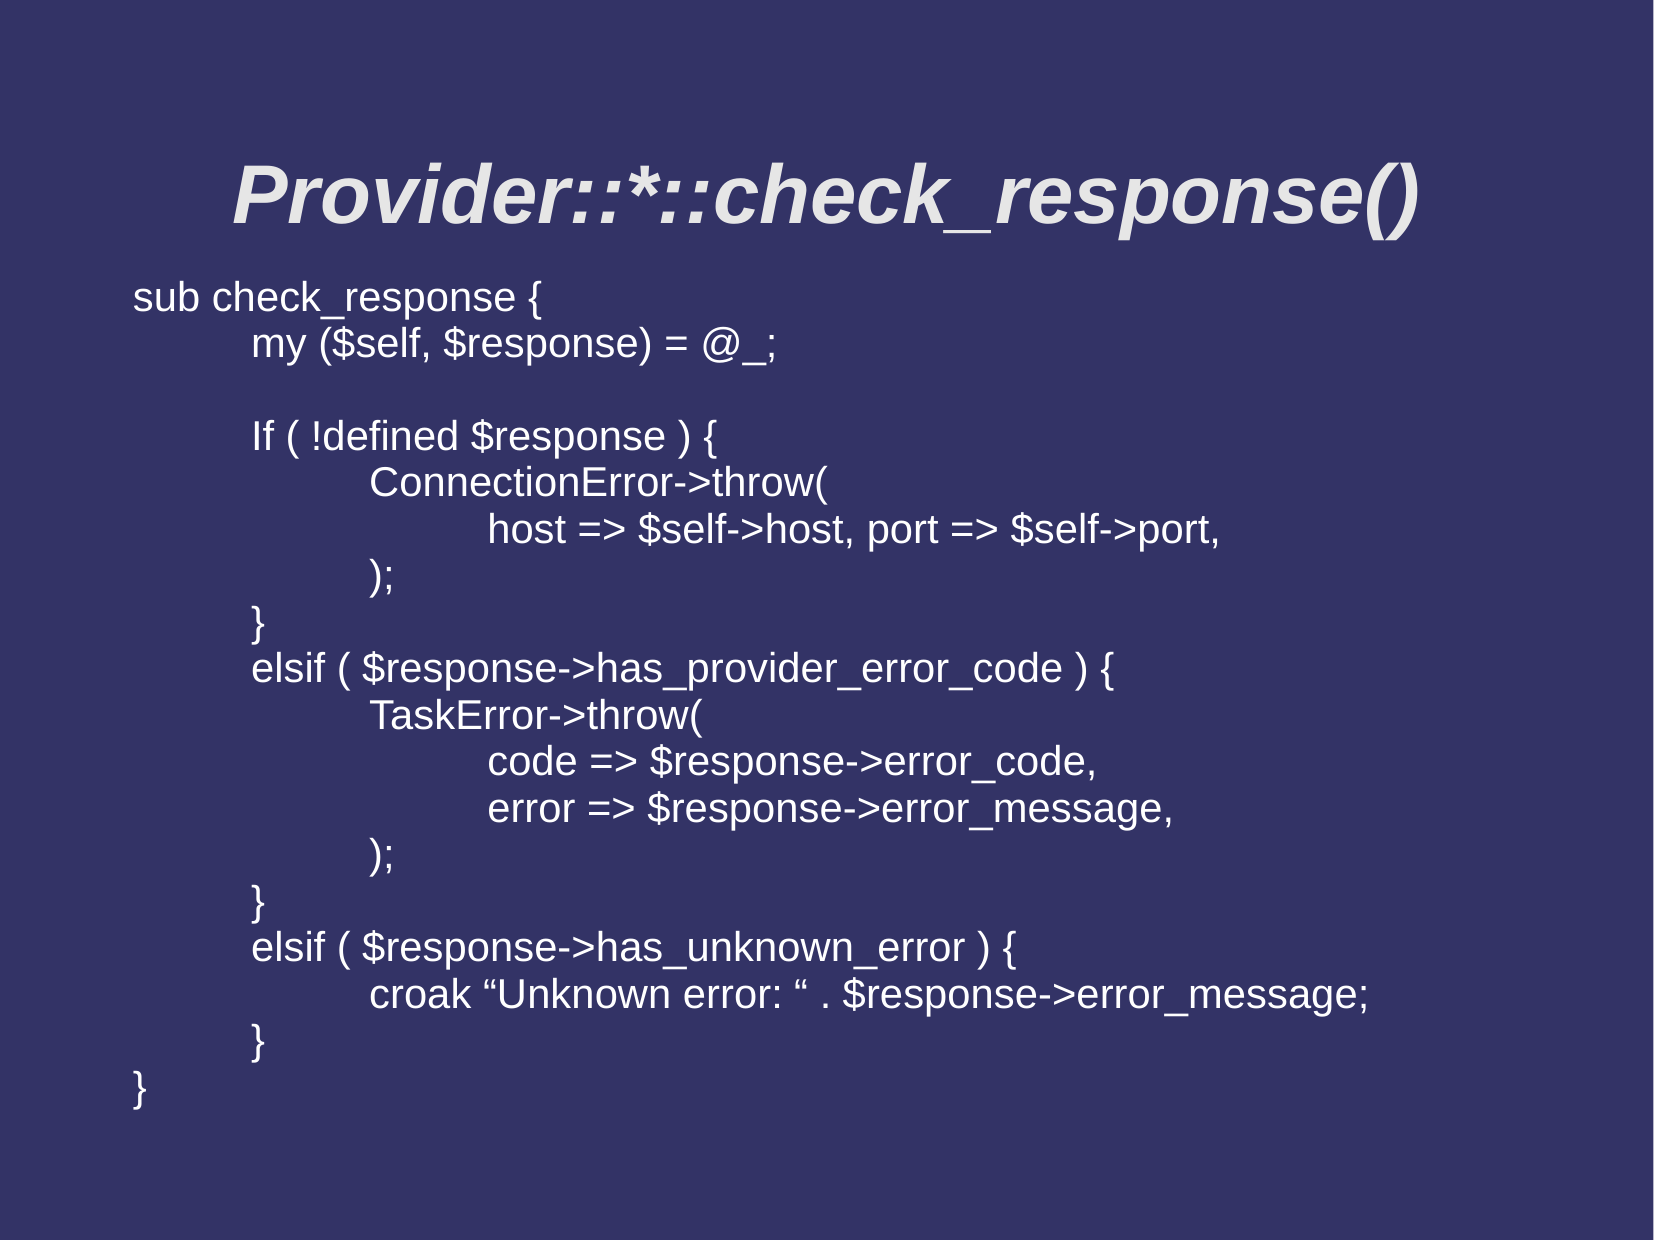

# Provider::*::check_response()
sub check_response {
	my ($self, $response) = @_;
	If ( !defined $response ) {
		ConnectionError->throw(
			host => $self->host, port => $self->port,
		);
	}
	elsif ( $response->has_provider_error_code ) {
		TaskError->throw(
			code => $response->error_code,
			error => $response->error_message,
		);
	}
	elsif ( $response->has_unknown_error ) {
		croak “Unknown error: “ . $response->error_message;
	}
}